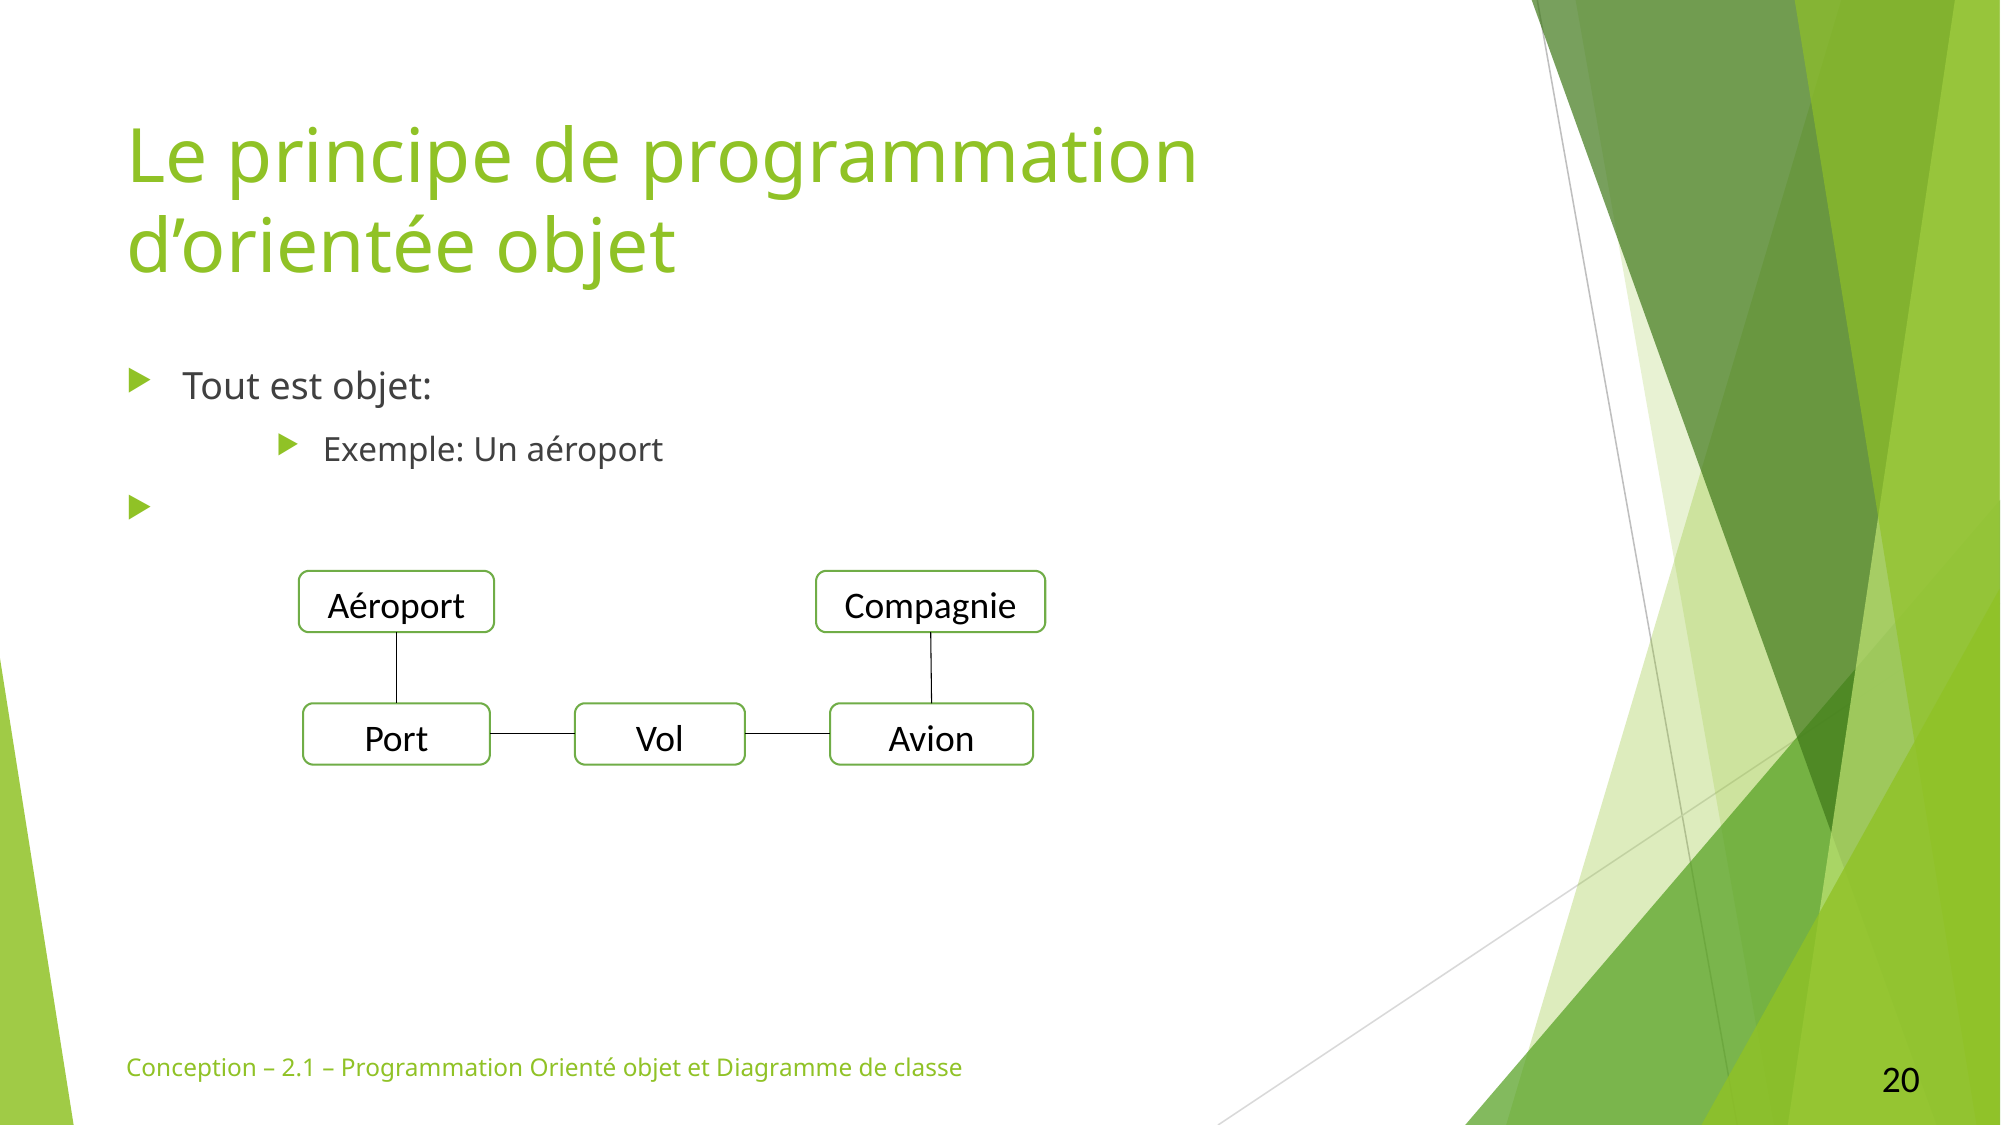

# Le principe de programmation d’orientée objet
Tout est objet:
Exemple: Un aéroport
Aéroport
Compagnie
Port
Vol
Avion
Conception – 2.1 – Programmation Orienté objet et Diagramme de classe